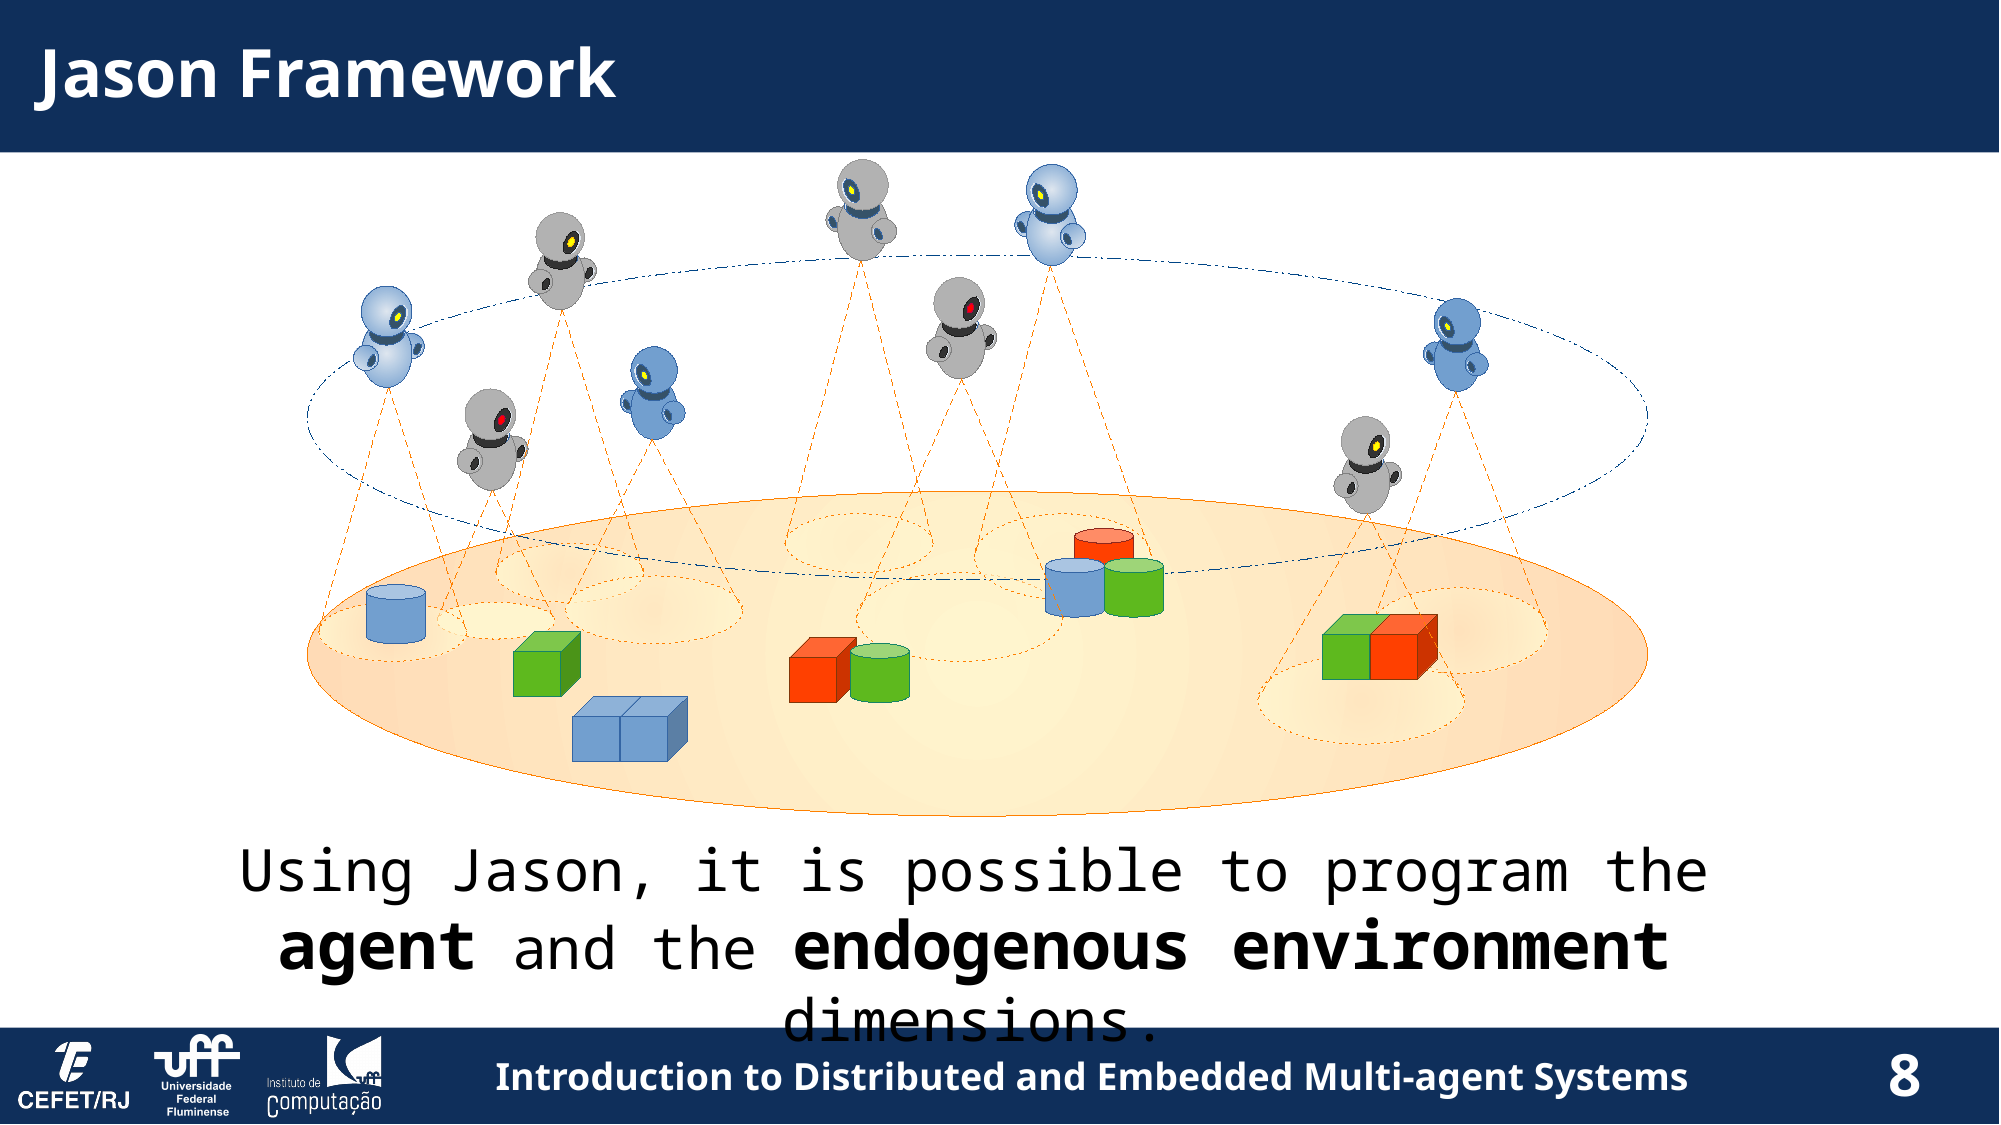

Jason Framework
Using Jason, it is possible to program the agent and the endogenous environment dimensions.